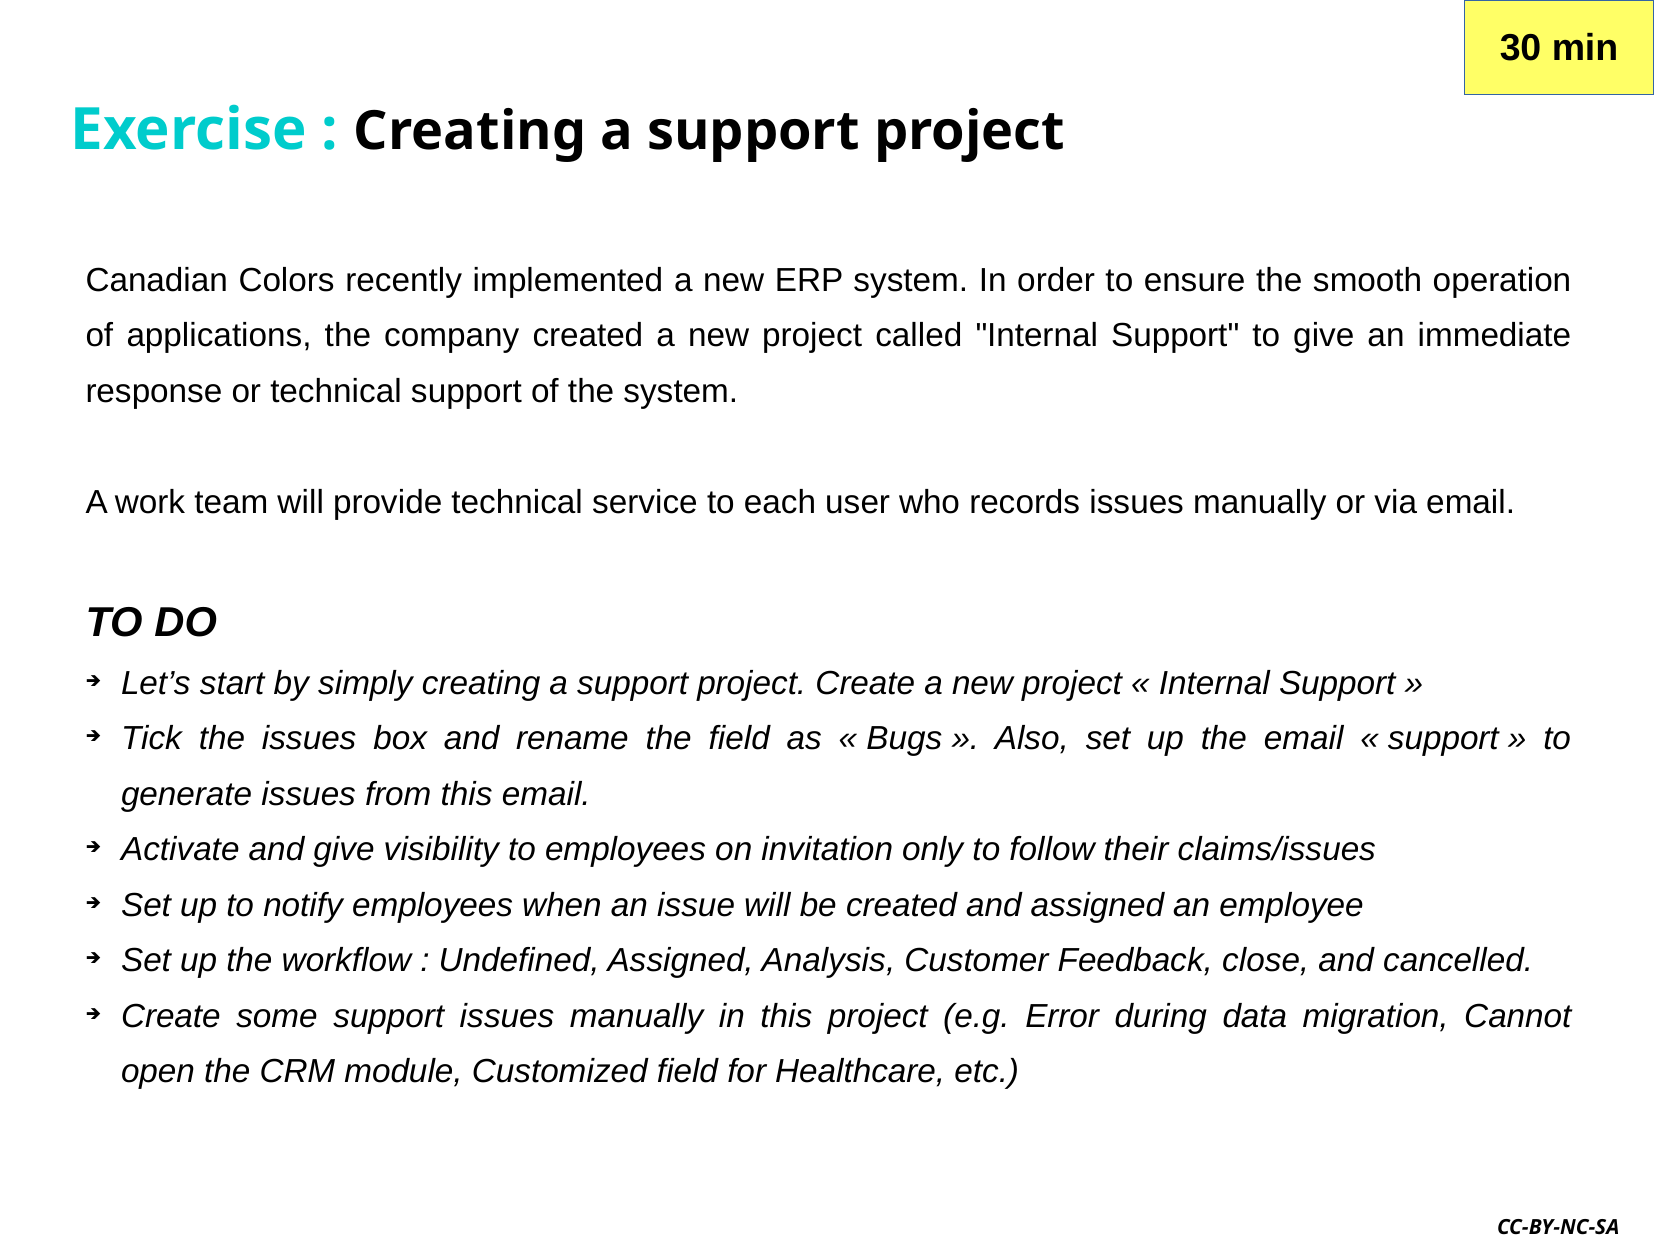

30 min
# Exercise : Creating a support project
Canadian Colors recently implemented a new ERP system. In order to ensure the smooth operation of applications, the company created a new project called "Internal Support" to give an immediate response or technical support of the system.
A work team will provide technical service to each user who records issues manually or via email.
TO DO
Let’s start by simply creating a support project. Create a new project « Internal Support »
Tick the issues box and rename the field as « Bugs ». Also, set up the email « support » to generate issues from this email.
Activate and give visibility to employees on invitation only to follow their claims/issues
Set up to notify employees when an issue will be created and assigned an employee
Set up the workflow : Undefined, Assigned, Analysis, Customer Feedback, close, and cancelled.
Create some support issues manually in this project (e.g. Error during data migration, Cannot open the CRM module, Customized field for Healthcare, etc.)
CC-BY-NC-SA